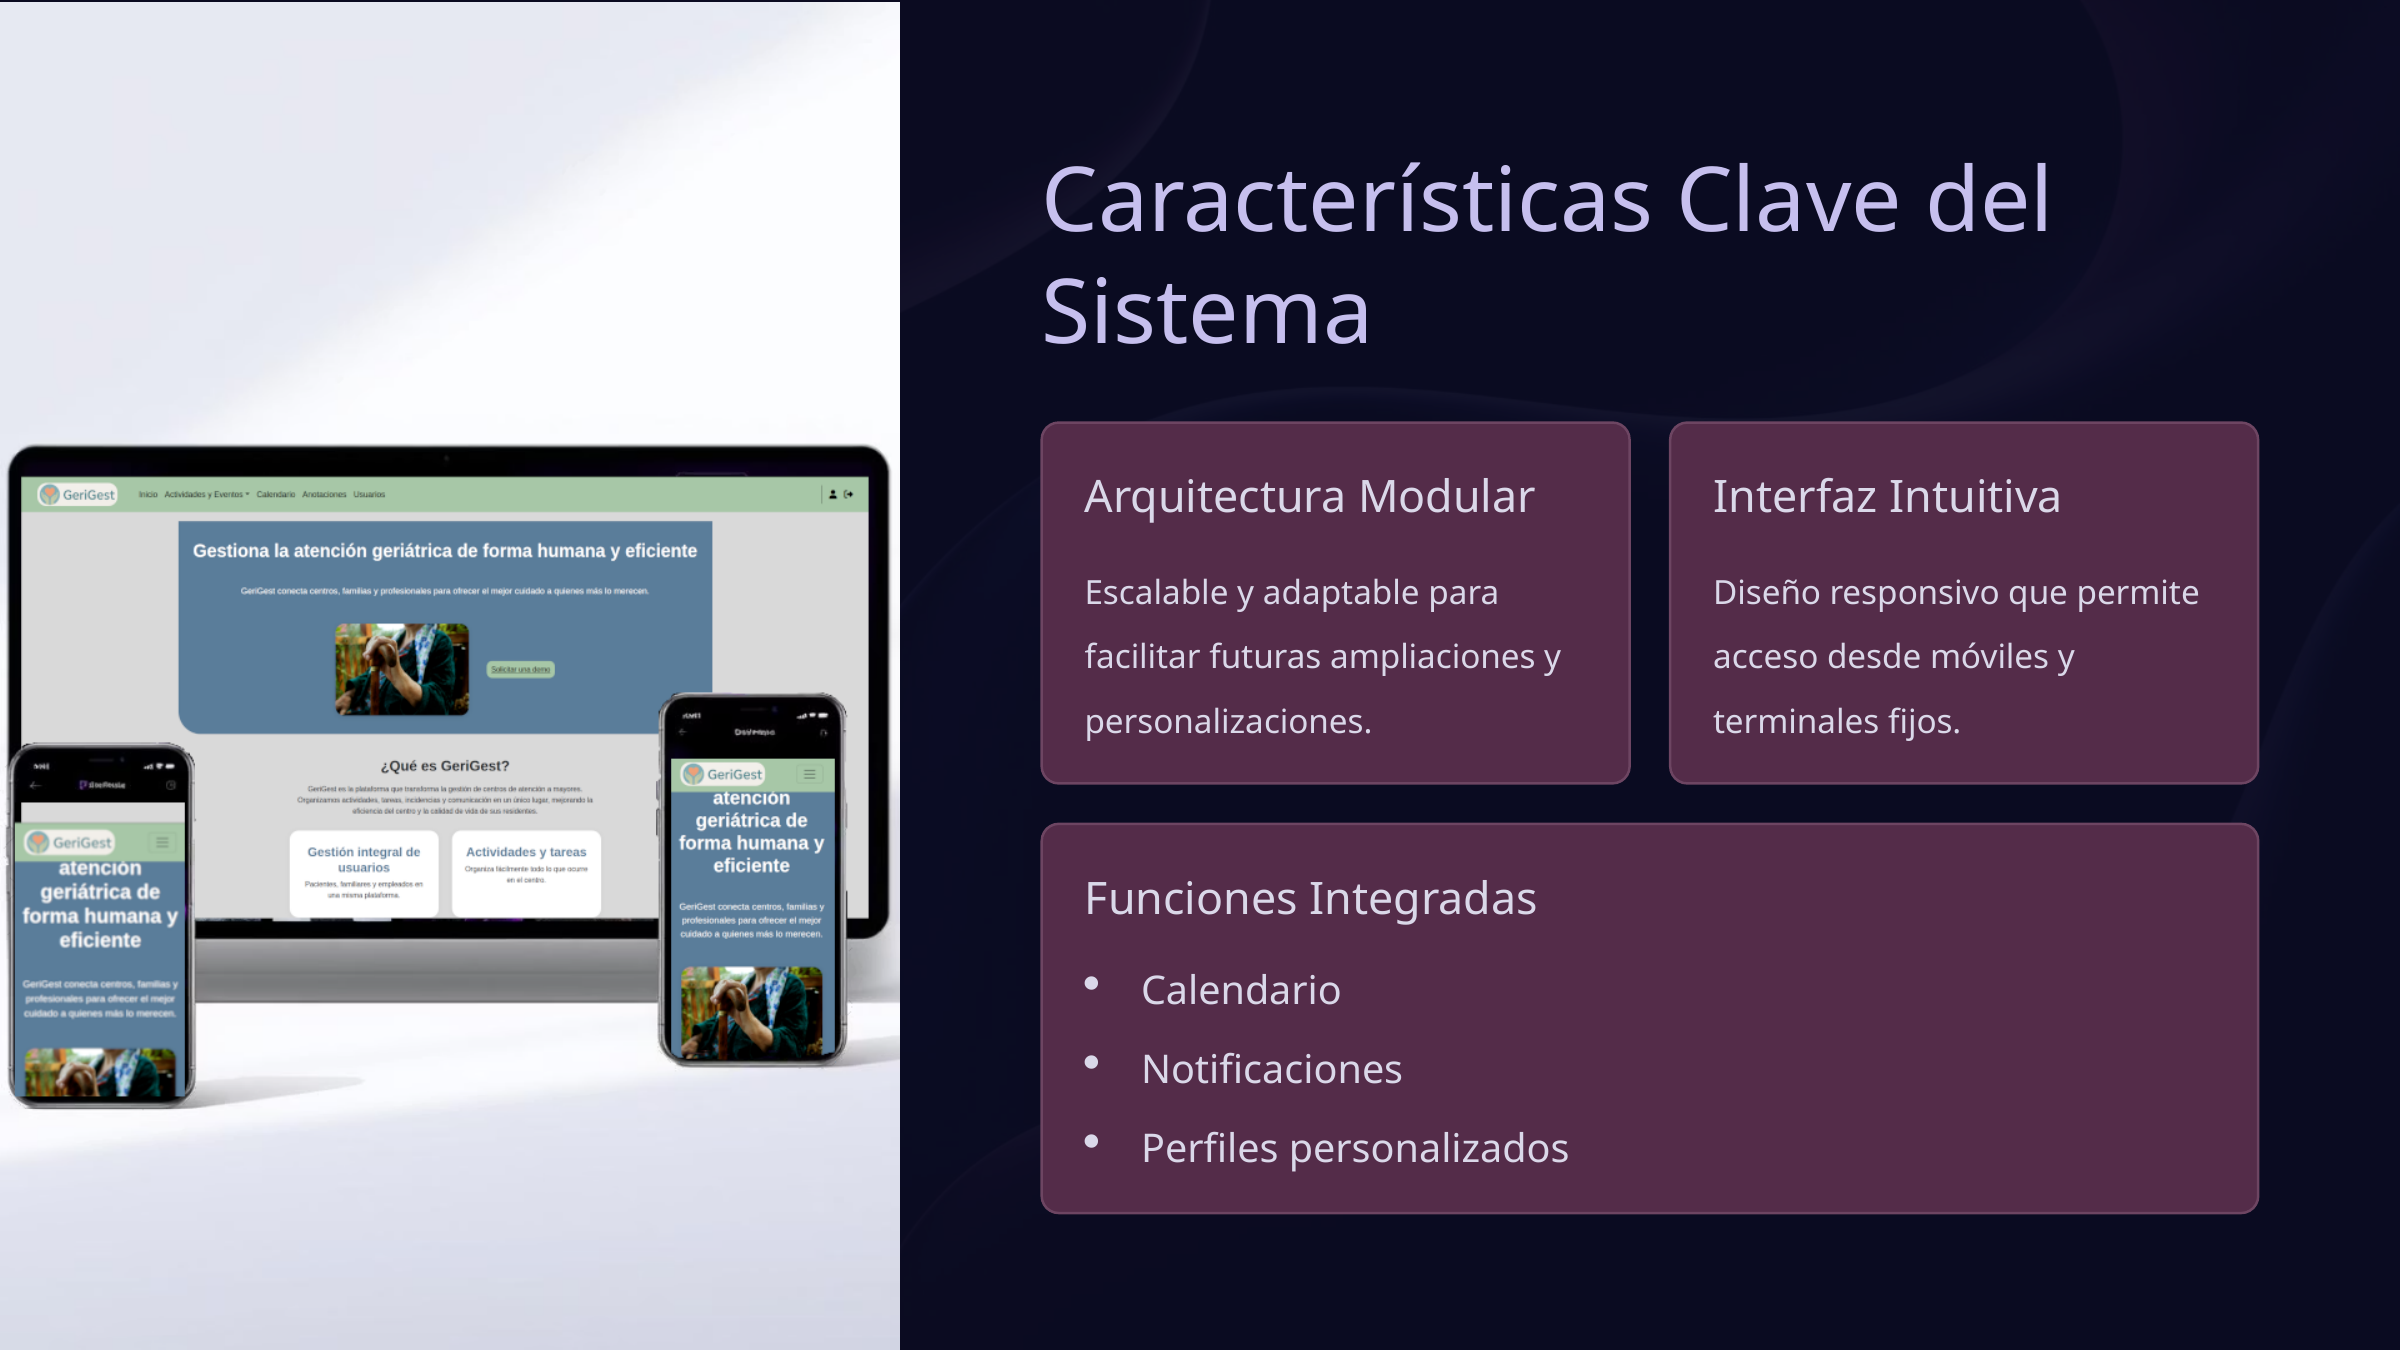

Características Clave del Sistema
Arquitectura Modular
Interfaz Intuitiva
Escalable y adaptable para facilitar futuras ampliaciones y personalizaciones.
Diseño responsivo que permite acceso desde móviles y terminales fijos.
Funciones Integradas
Calendario
Notificaciones
Perfiles personalizados